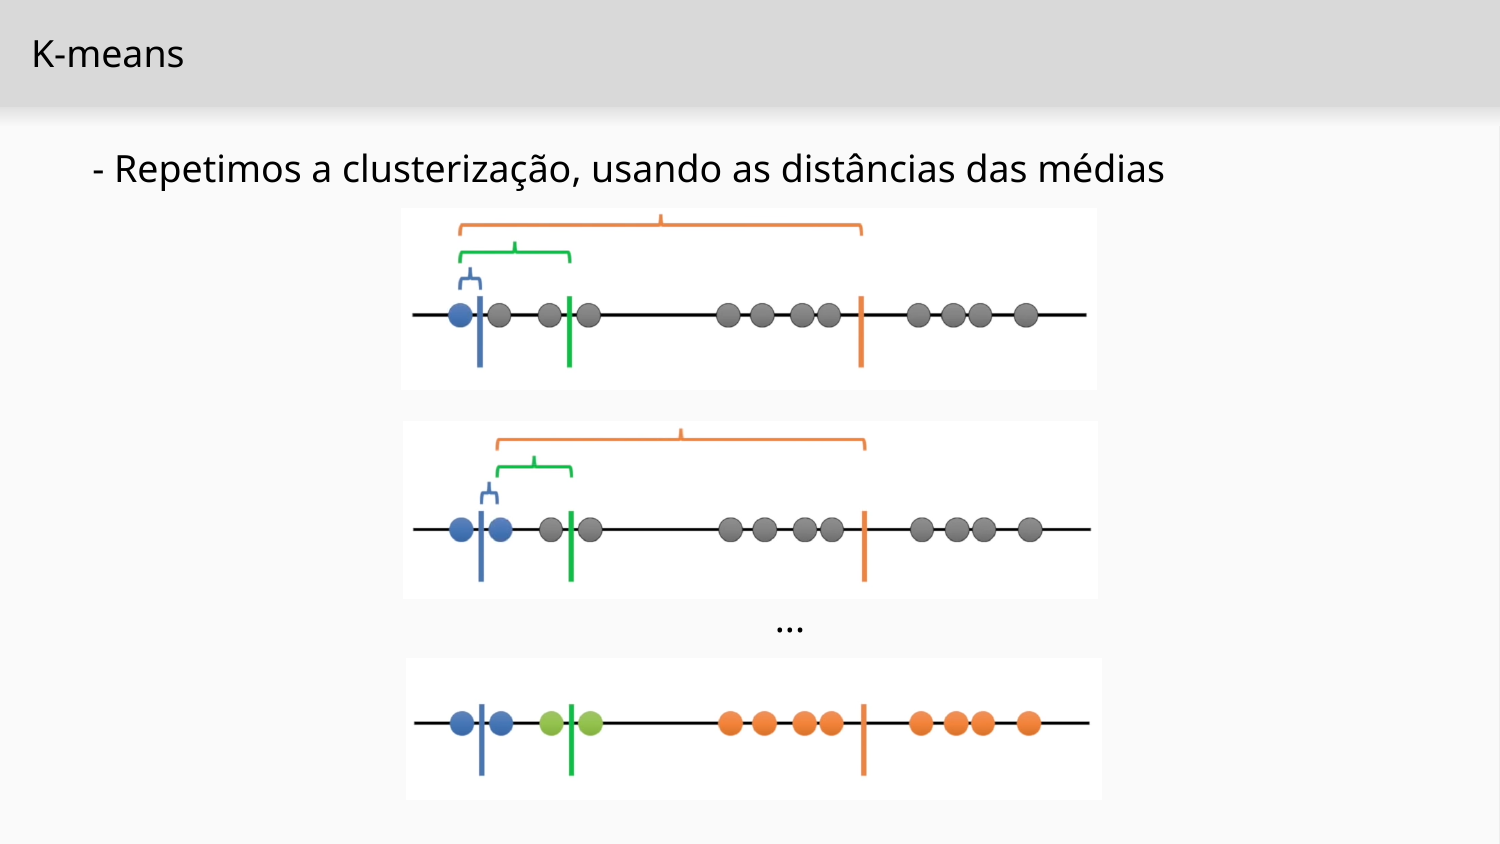

# K-means
- Repetimos a clusterização, usando as distâncias das médias
 ...